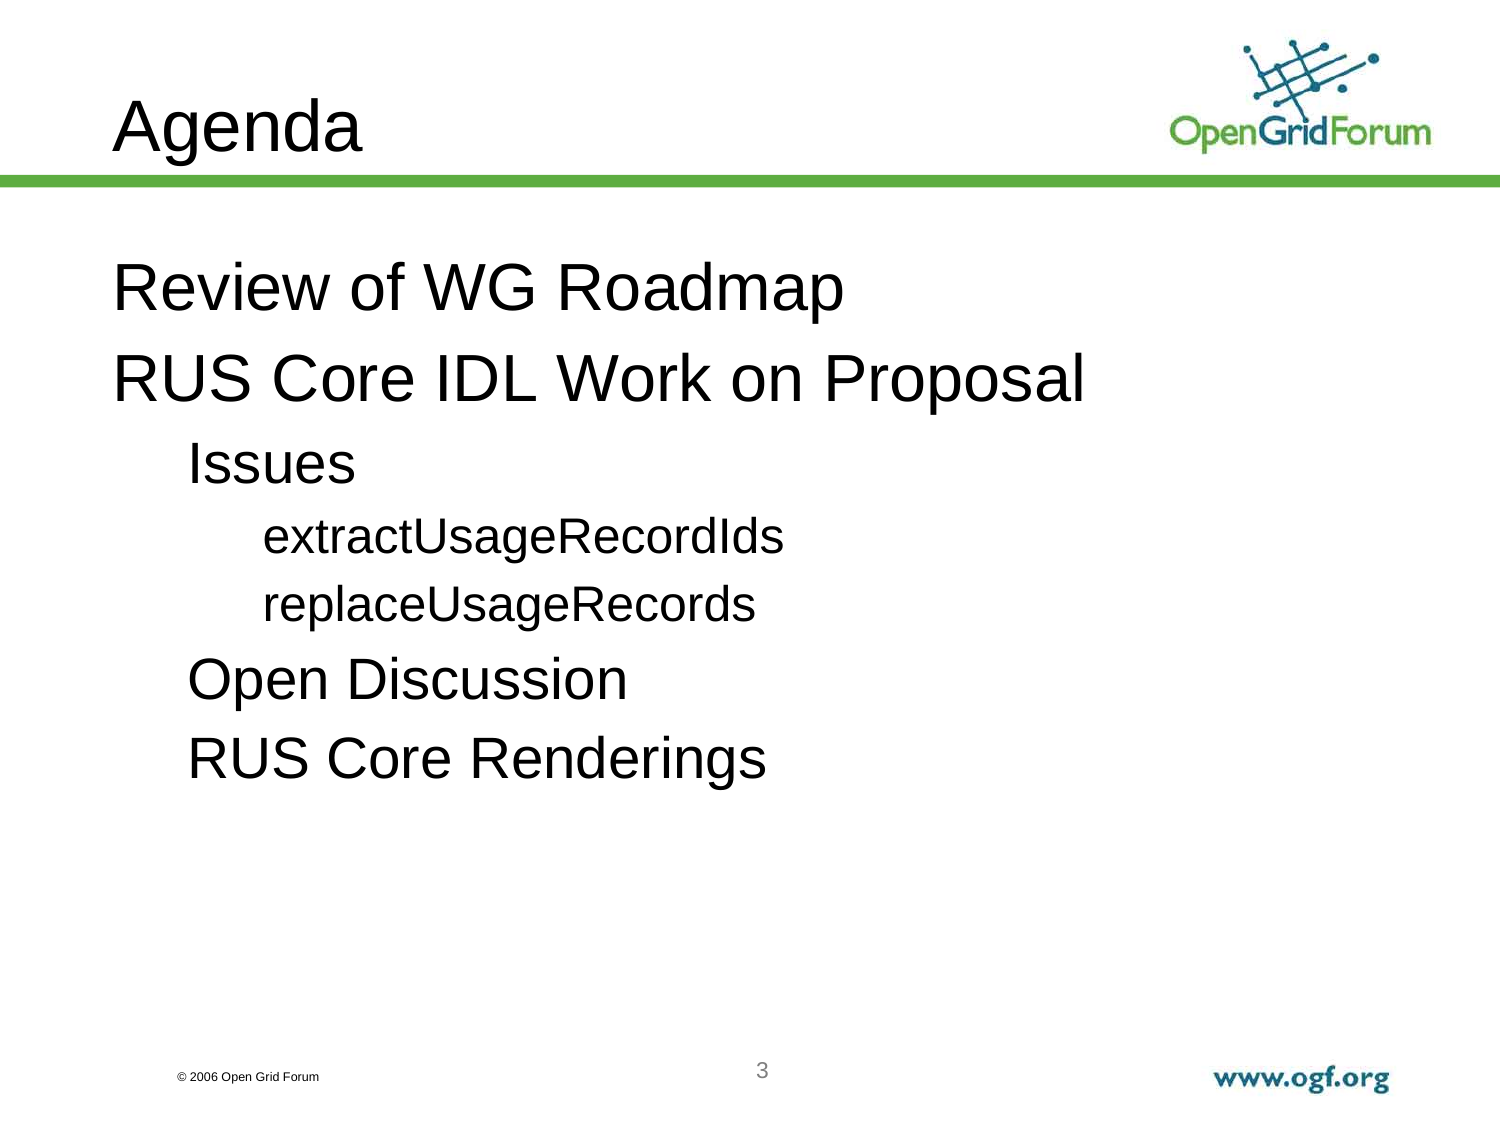

# Agenda
Review of WG Roadmap
RUS Core IDL Work on Proposal
Issues
extractUsageRecordIds
replaceUsageRecords
Open Discussion
RUS Core Renderings
2006 OpenGridForum